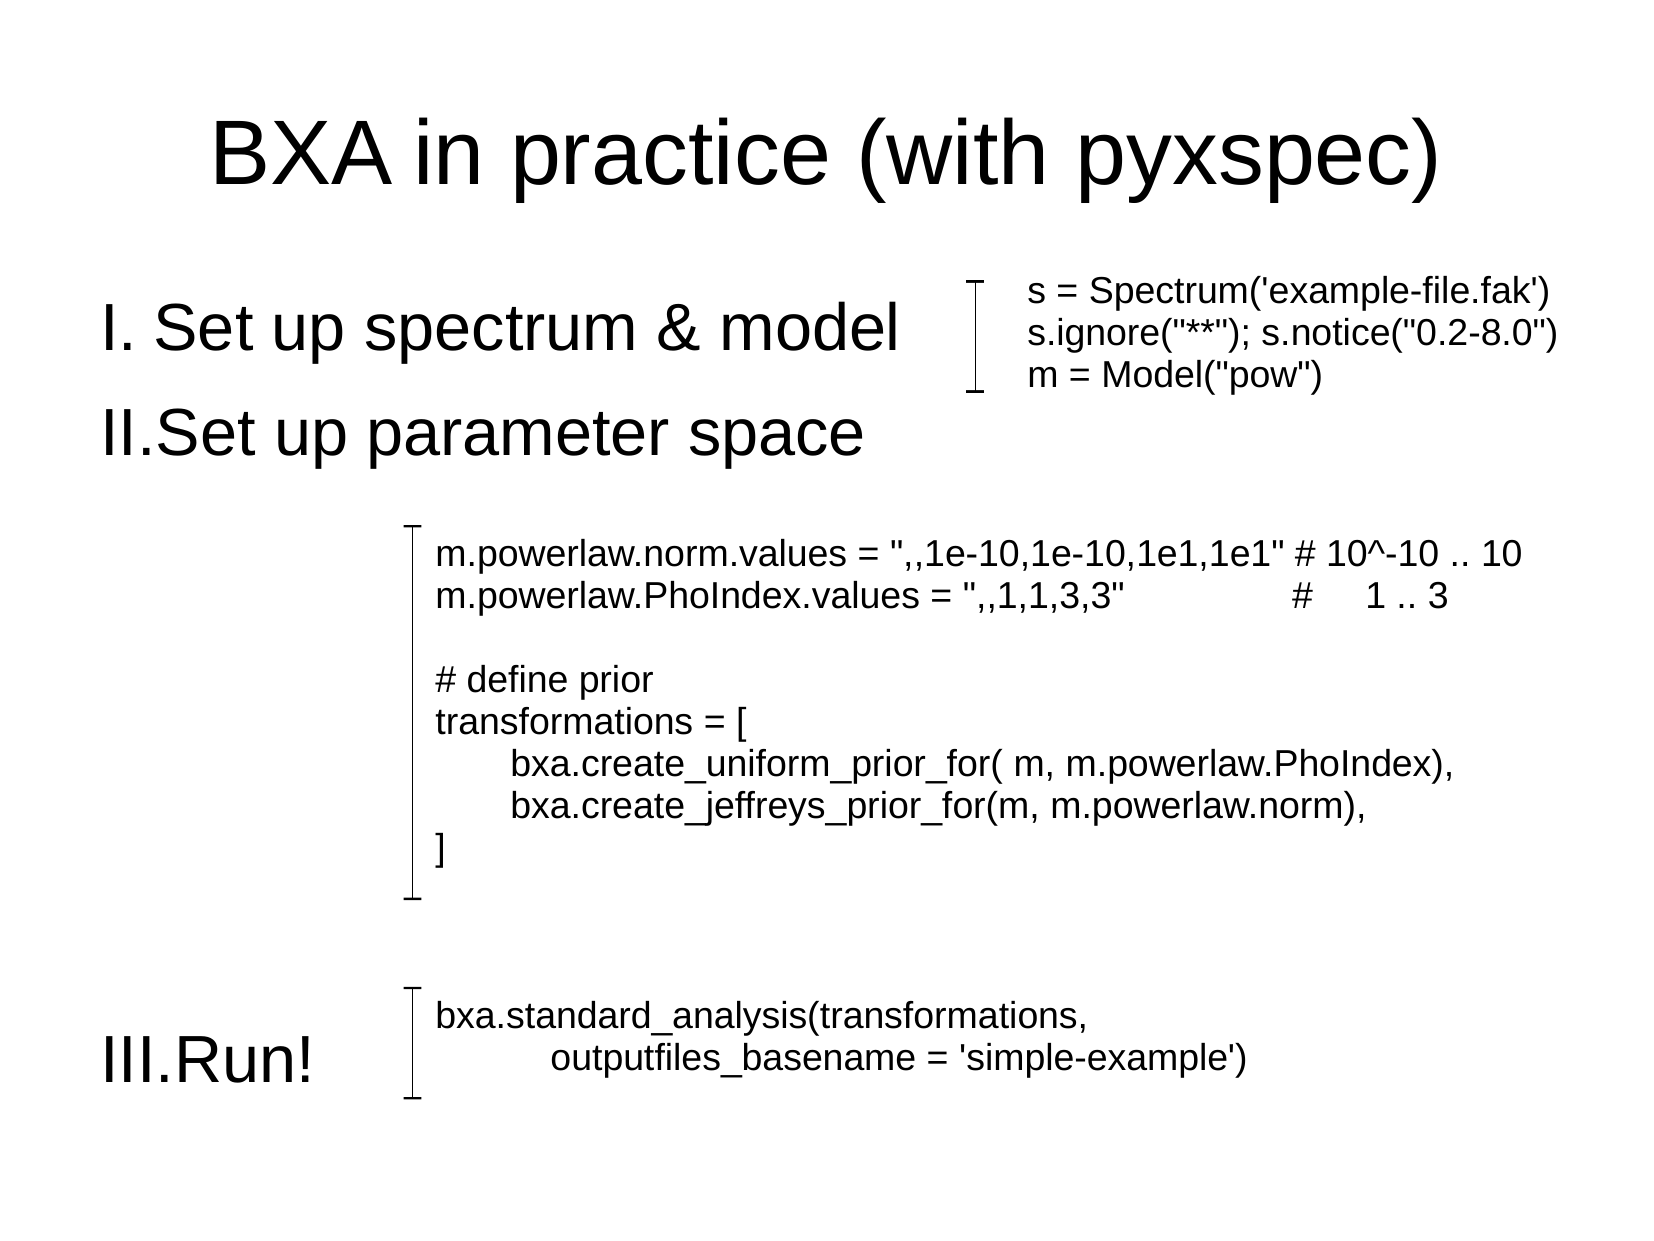

# BXA in practice (with pyxspec)
s = Spectrum('example-file.fak')
s.ignore("**"); s.notice("0.2-8.0")
m = Model("pow")
Set up spectrum & model
Set up parameter space
Run!
m.powerlaw.norm.values = ",,1e-10,1e-10,1e1,1e1" # 10^-10 .. 10
m.powerlaw.PhoIndex.values = ",,1,1,3,3" # 1 .. 3
# define prior
transformations = [
	bxa.create_uniform_prior_for( m, m.powerlaw.PhoIndex),
	bxa.create_jeffreys_prior_for(m, m.powerlaw.norm),
]
bxa.standard_analysis(transformations,
 outputfiles_basename = 'simple-example')